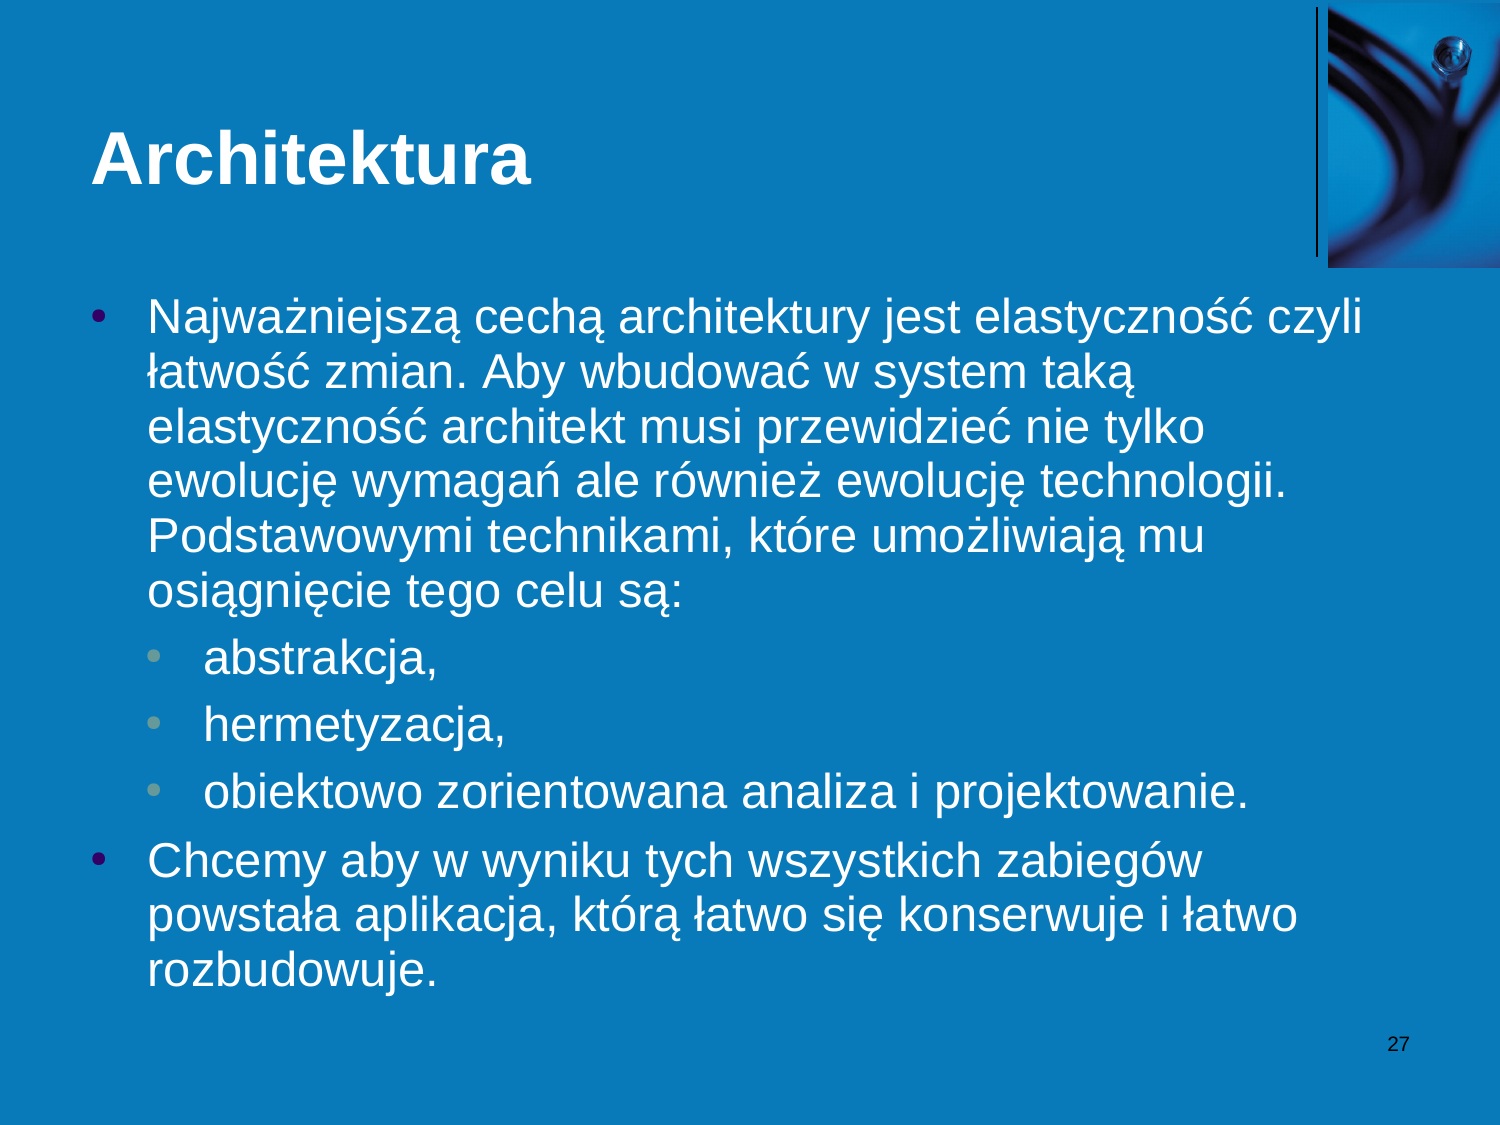

# Architektura
Najważniejszą cechą architektury jest elastyczność czyli łatwość zmian. Aby wbudować w system taką elastyczność architekt musi przewidzieć nie tylko ewolucję wymagań ale również ewolucję technologii. Podstawowymi technikami, które umożliwiają mu osiągnięcie tego celu są:
abstrakcja,
hermetyzacja,
obiektowo zorientowana analiza i projektowanie.
Chcemy aby w wyniku tych wszystkich zabiegów powstała aplikacja, którą łatwo się konserwuje i łatwo rozbudowuje.
27